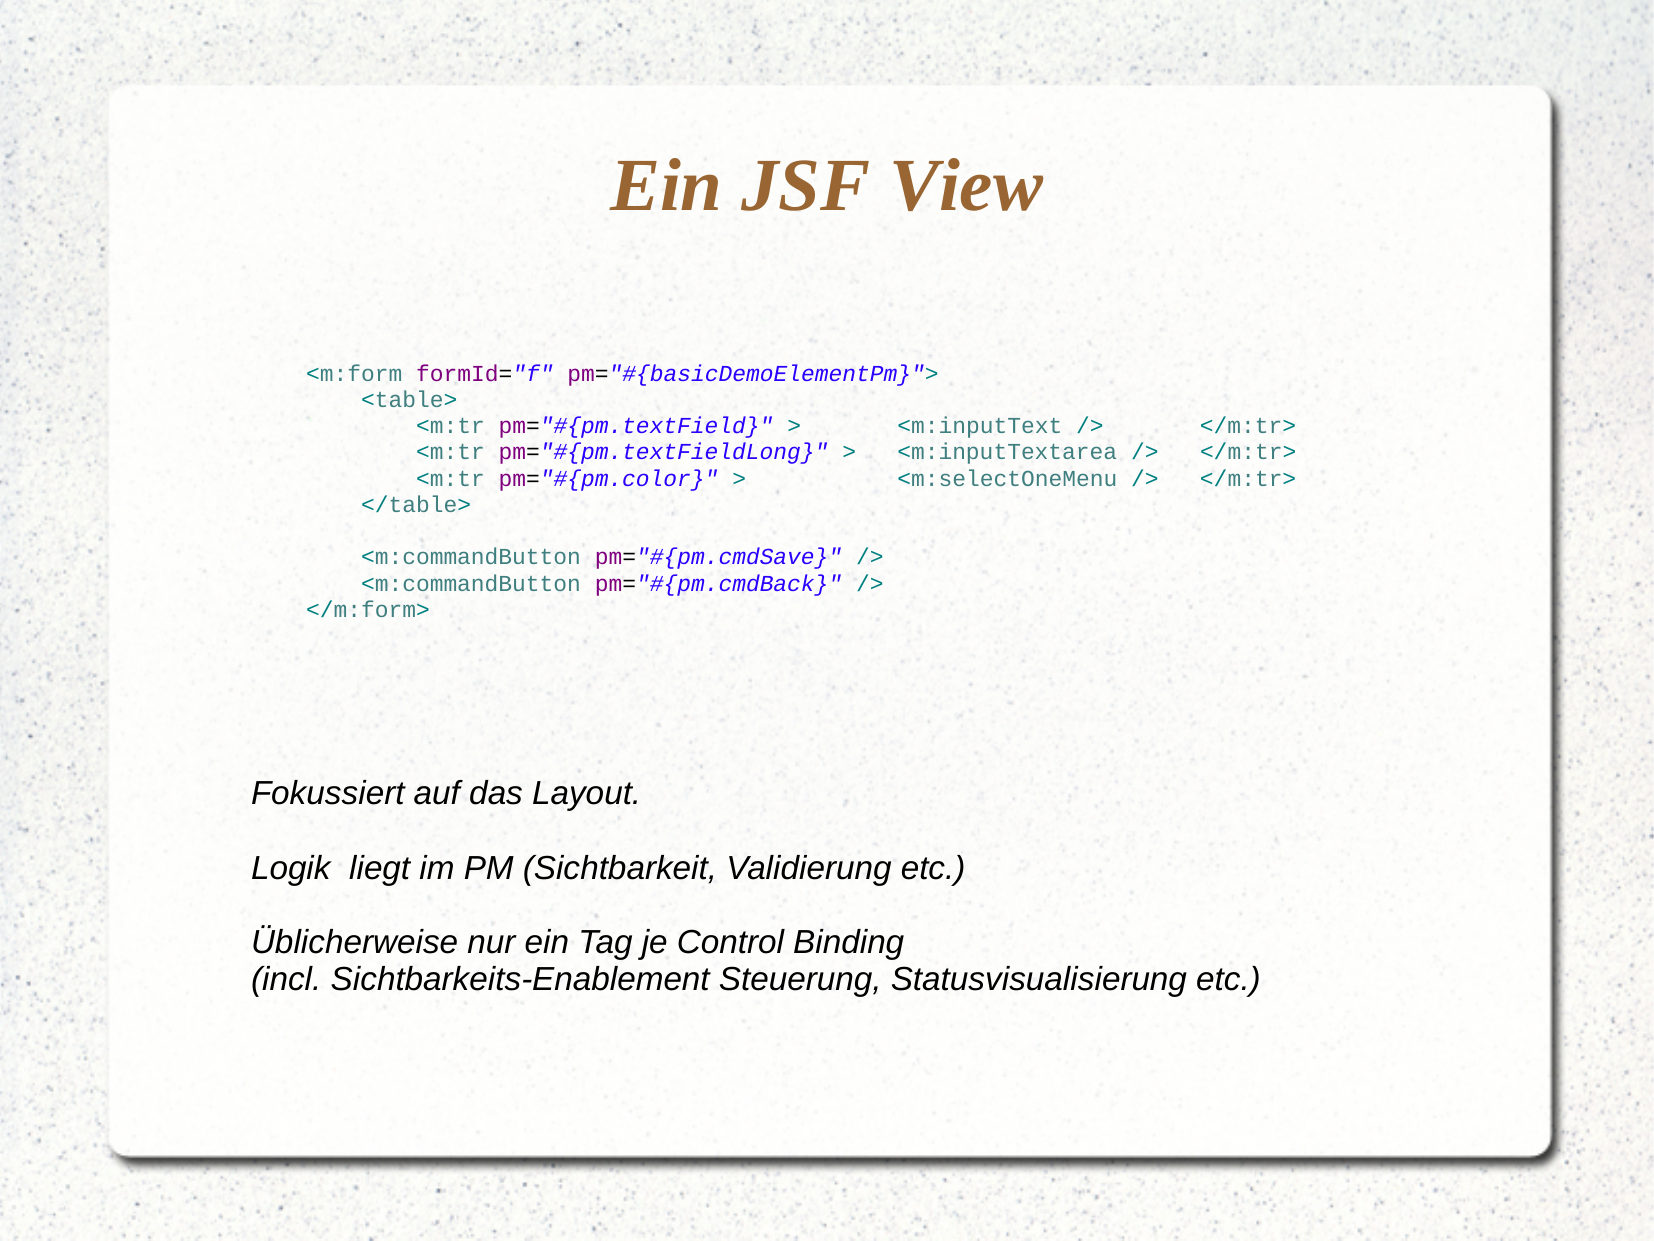

# Ein JSF View
 <m:form formId="f" pm="#{basicDemoElementPm}">
 <table>
 <m:tr pm="#{pm.textField}" > <m:inputText /> </m:tr>
 <m:tr pm="#{pm.textFieldLong}" > <m:inputTextarea /> </m:tr>
 <m:tr pm="#{pm.color}" > <m:selectOneMenu /> </m:tr>
 </table>
 <m:commandButton pm="#{pm.cmdSave}" />
 <m:commandButton pm="#{pm.cmdBack}" />
 </m:form>
Fokussiert auf das Layout.
Logik liegt im PM (Sichtbarkeit, Validierung etc.)
Üblicherweise nur ein Tag je Control Binding
(incl. Sichtbarkeits-Enablement Steuerung, Statusvisualisierung etc.)